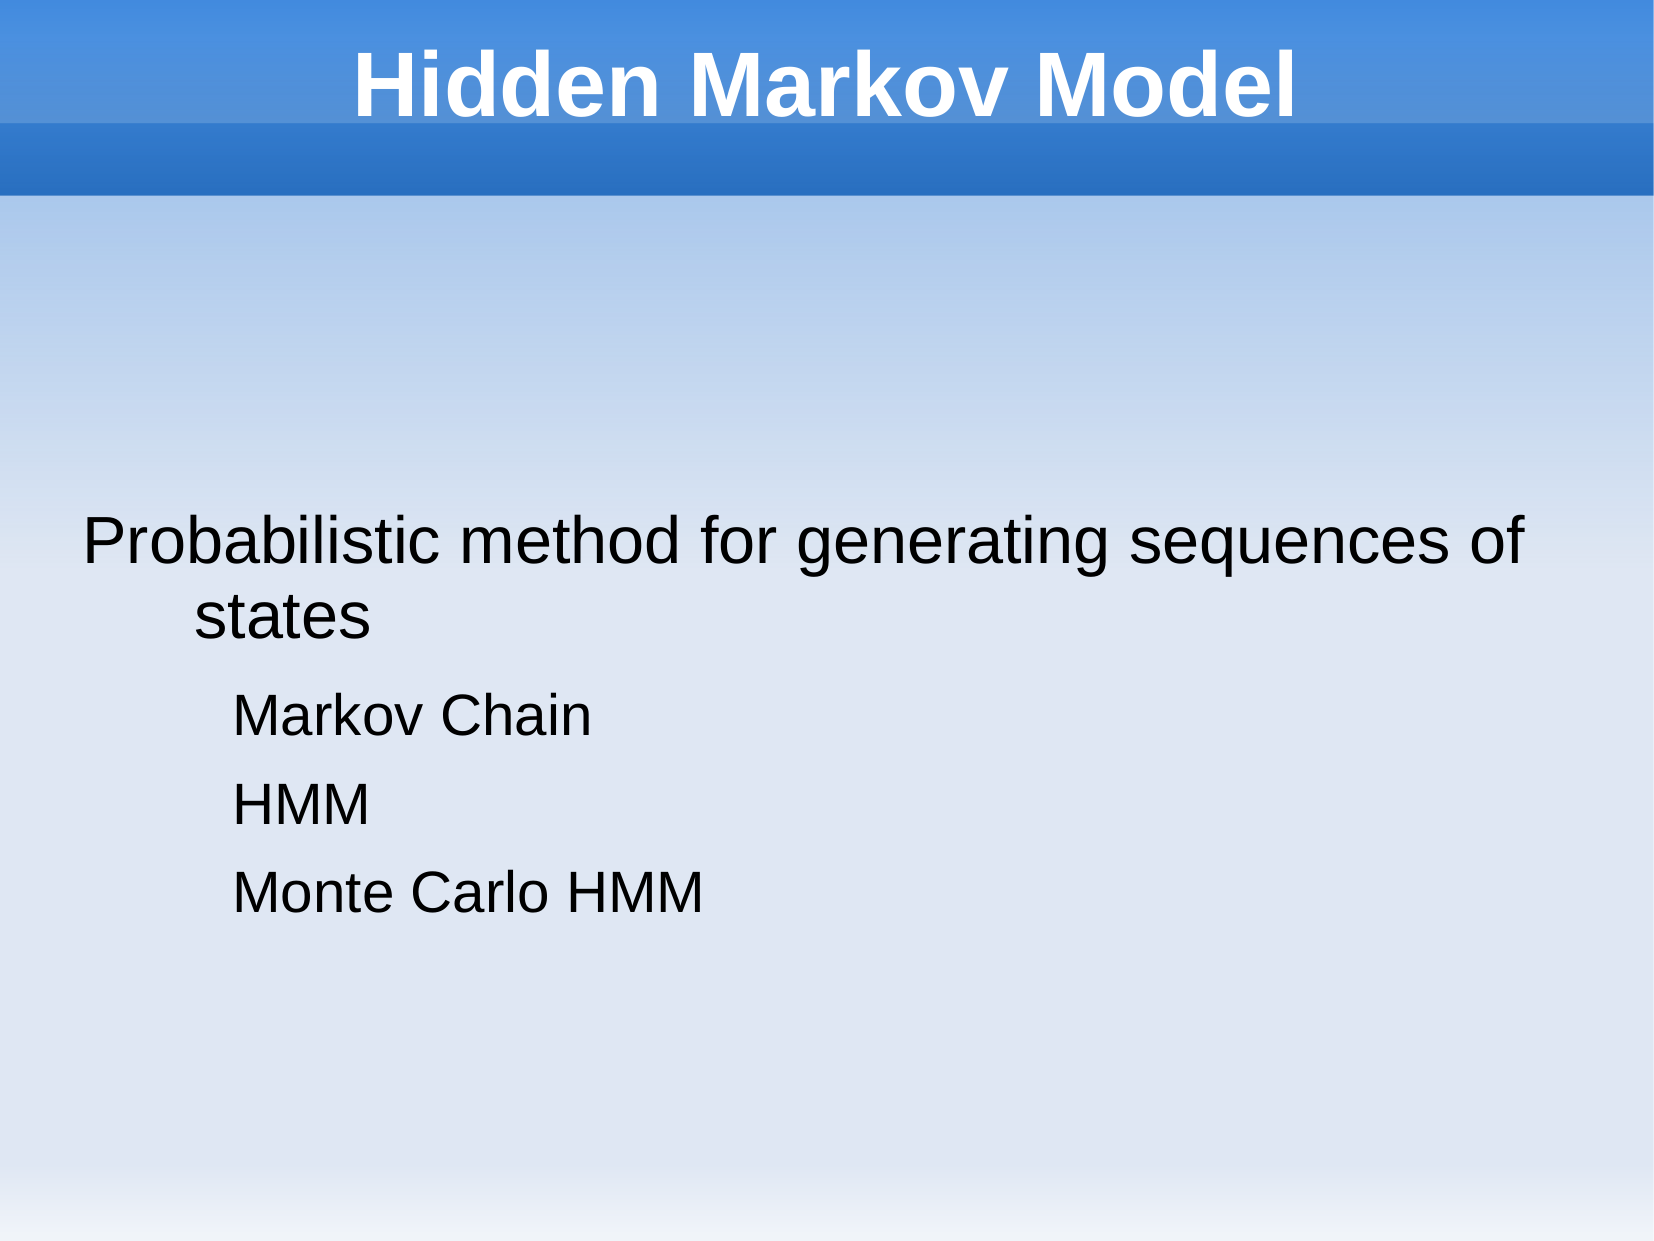

# Hidden Markov Model
Probabilistic method for generating sequences of states
Markov Chain
HMM
Monte Carlo HMM